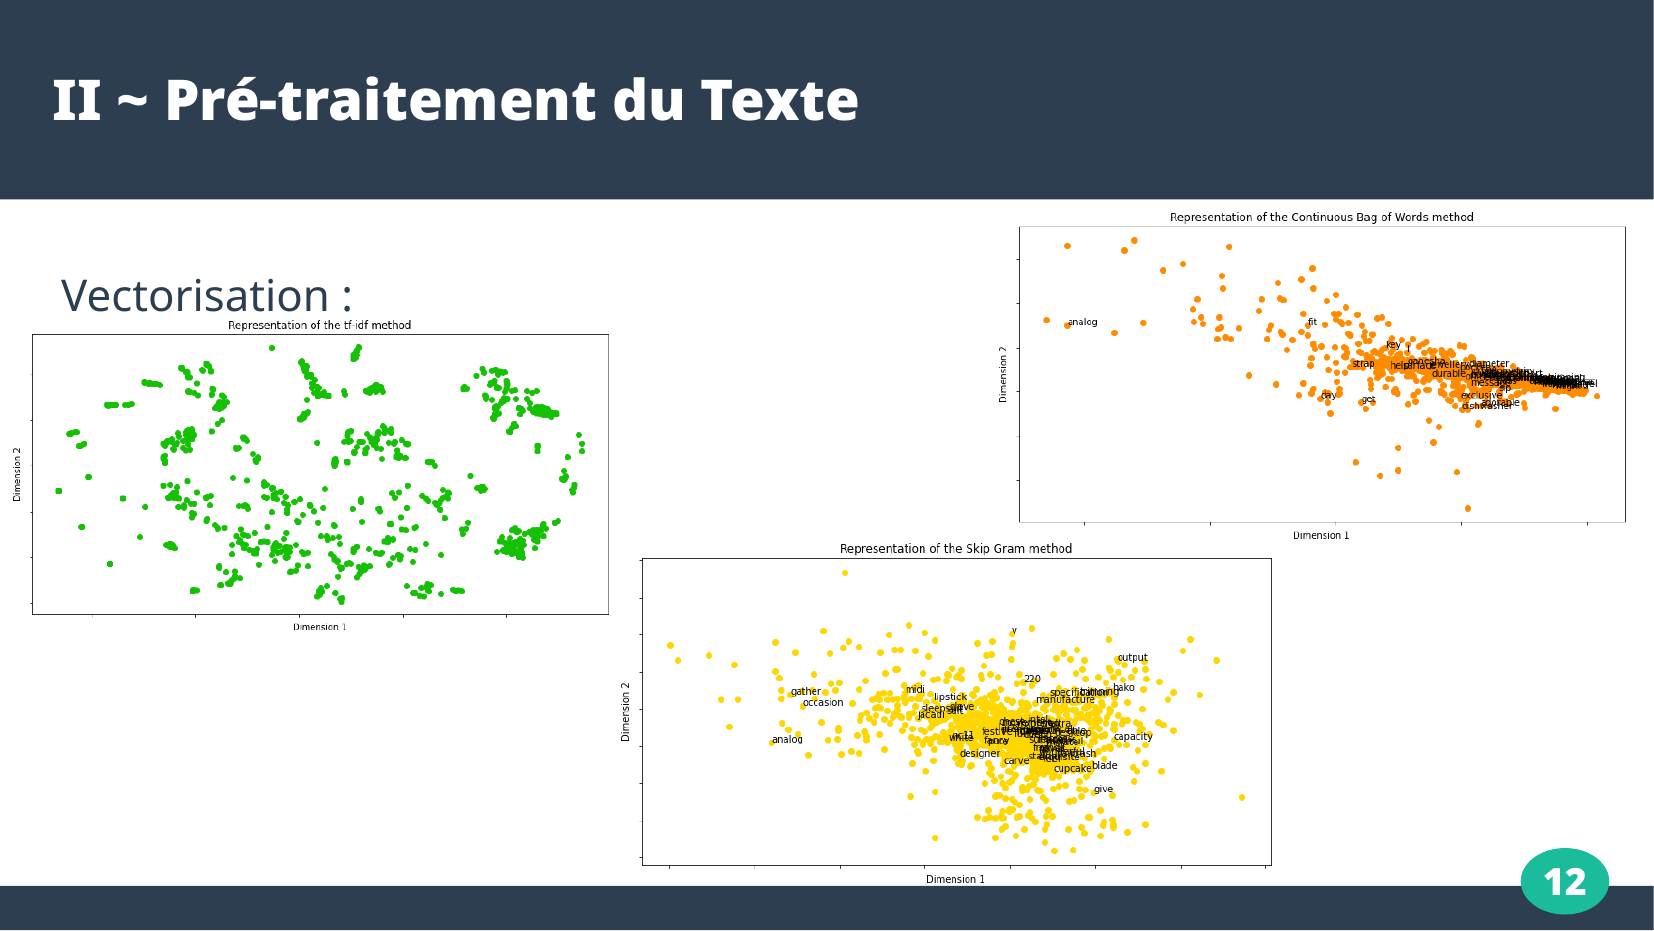

# II ~ Pré-traitement du Texte
Vectorisation :
12